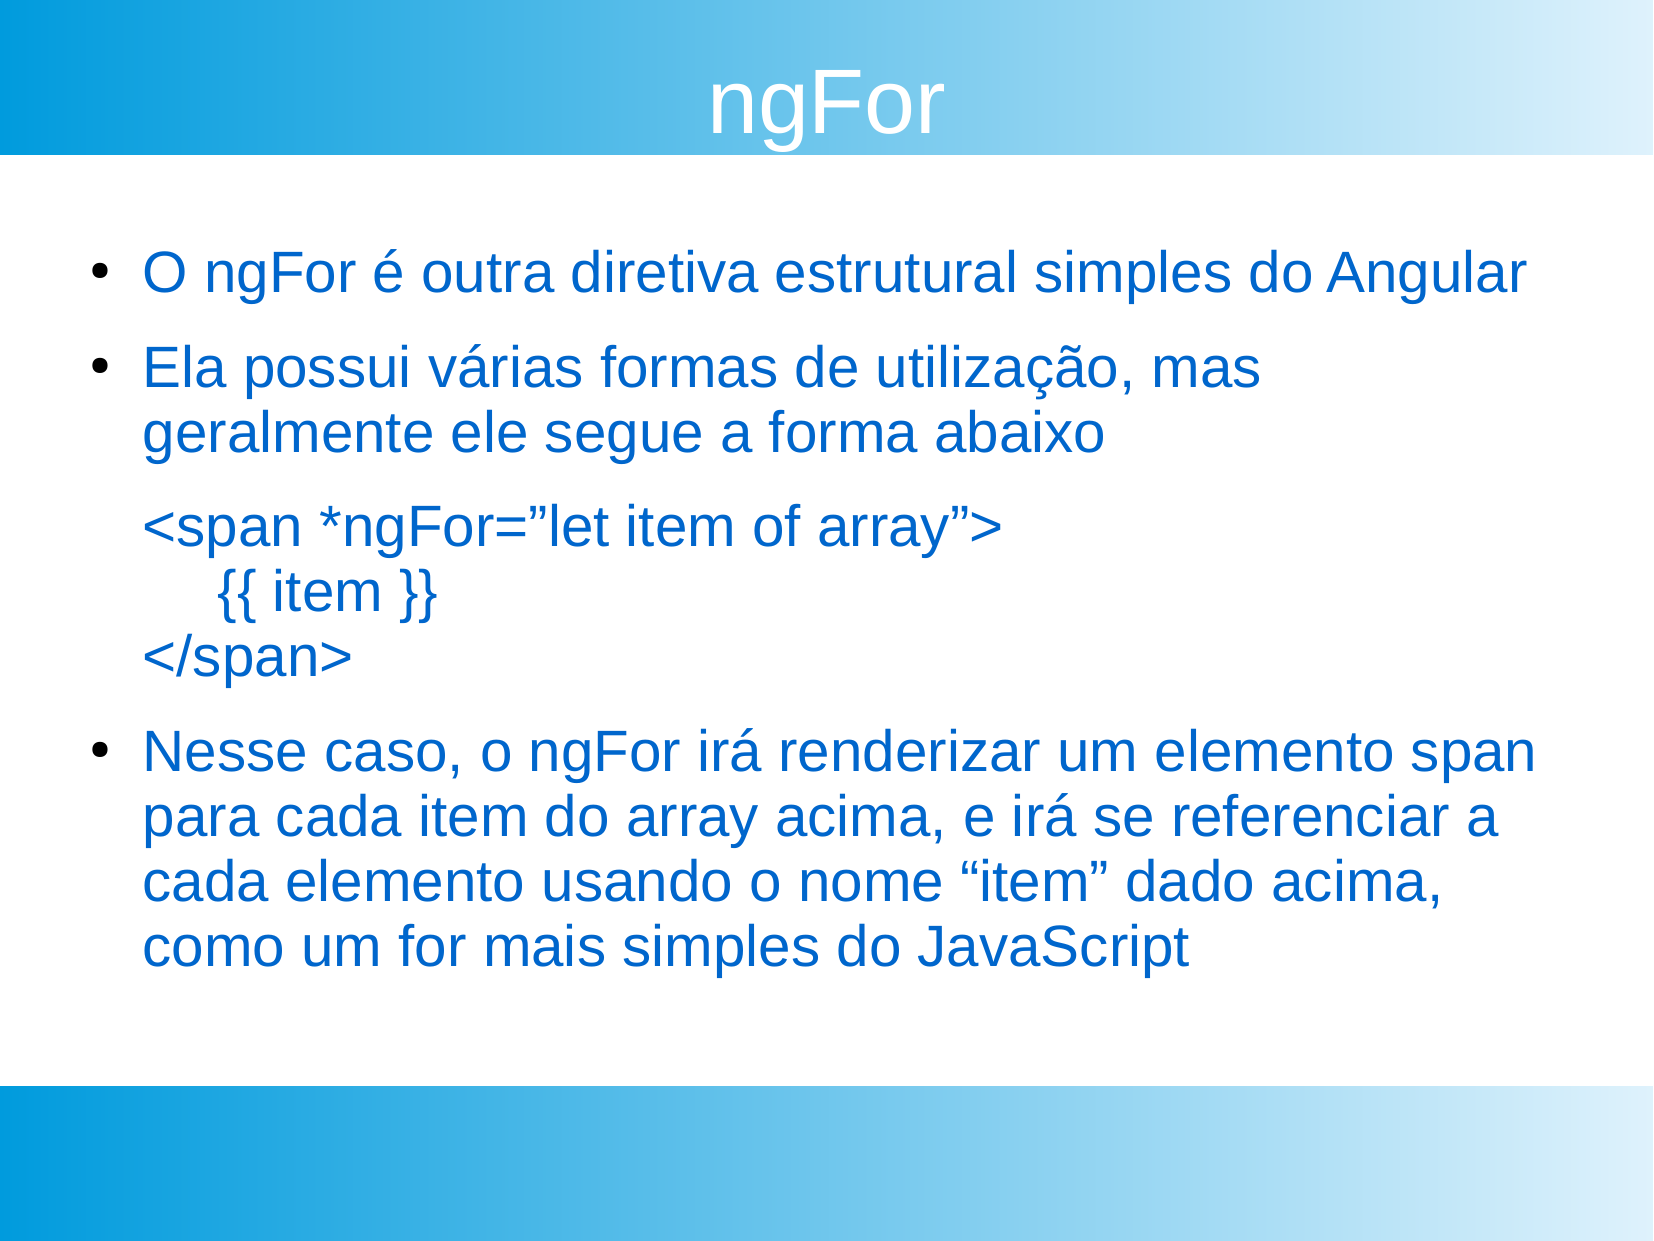

# ngFor
O ngFor é outra diretiva estrutural simples do Angular
Ela possui várias formas de utilização, mas geralmente ele segue a forma abaixo
<span *ngFor=”let item of array”>
	{{ item }}
</span>
Nesse caso, o ngFor irá renderizar um elemento span para cada item do array acima, e irá se referenciar a cada elemento usando o nome “item” dado acima, como um for mais simples do JavaScript